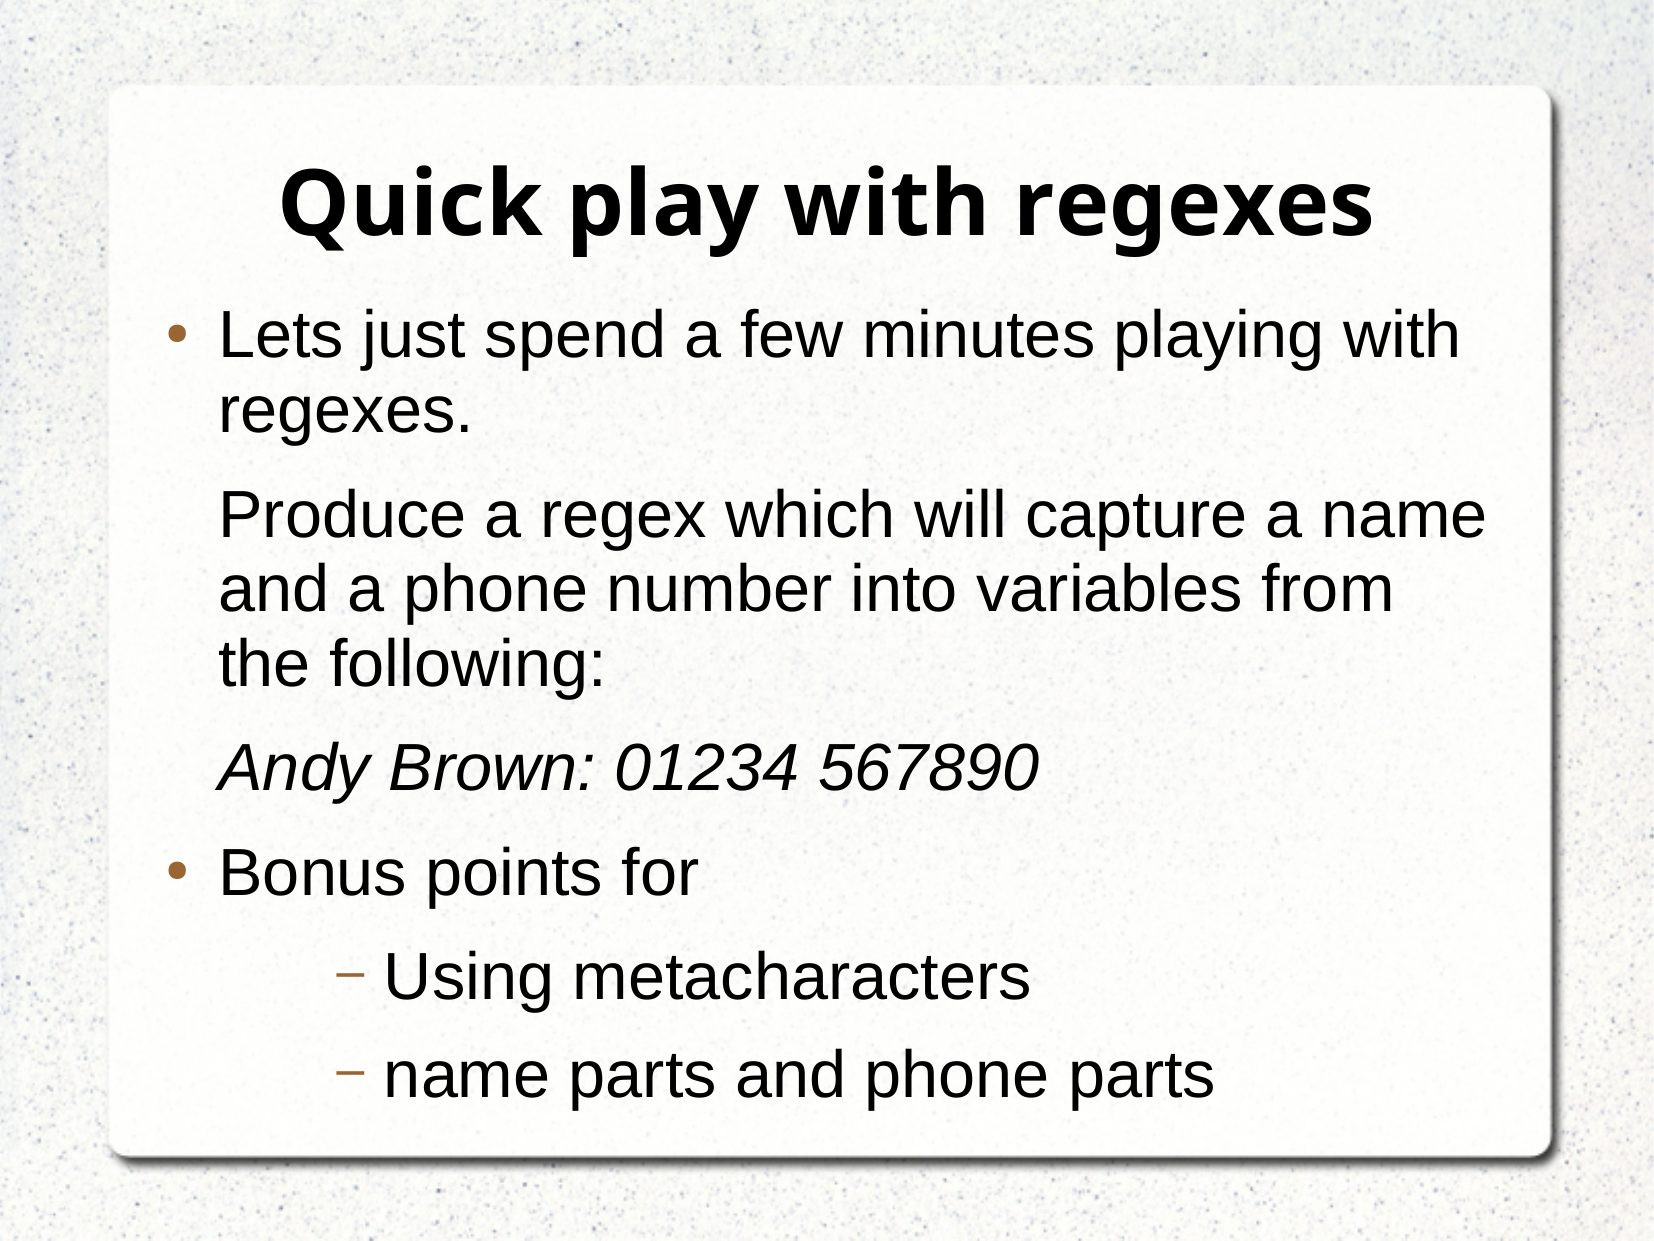

# Quick play with regexes
Lets just spend a few minutes playing with regexes.
Produce a regex which will capture a name and a phone number into variables from the following:
Andy Brown: 01234 567890
Bonus points for
Using metacharacters
name parts and phone parts